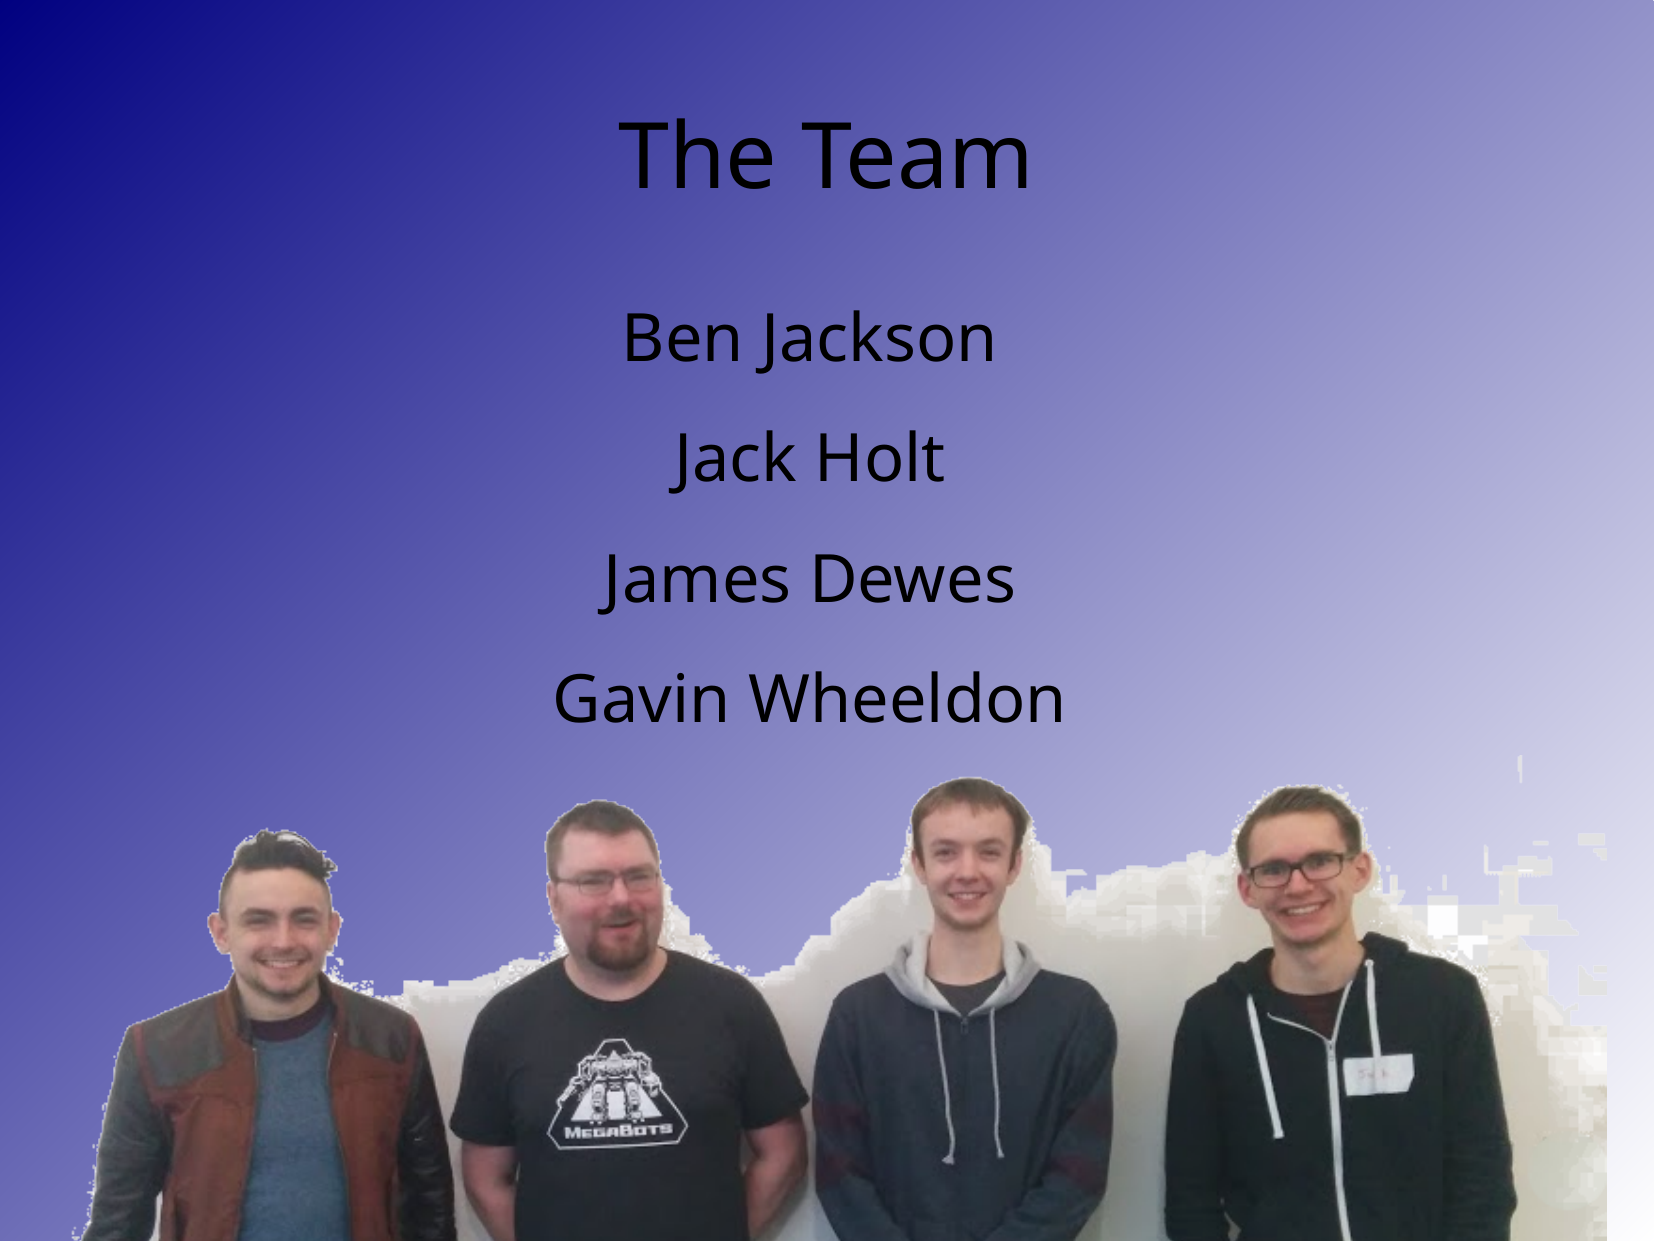

# The Team
Ben Jackson
Jack Holt
James Dewes
Gavin Wheeldon